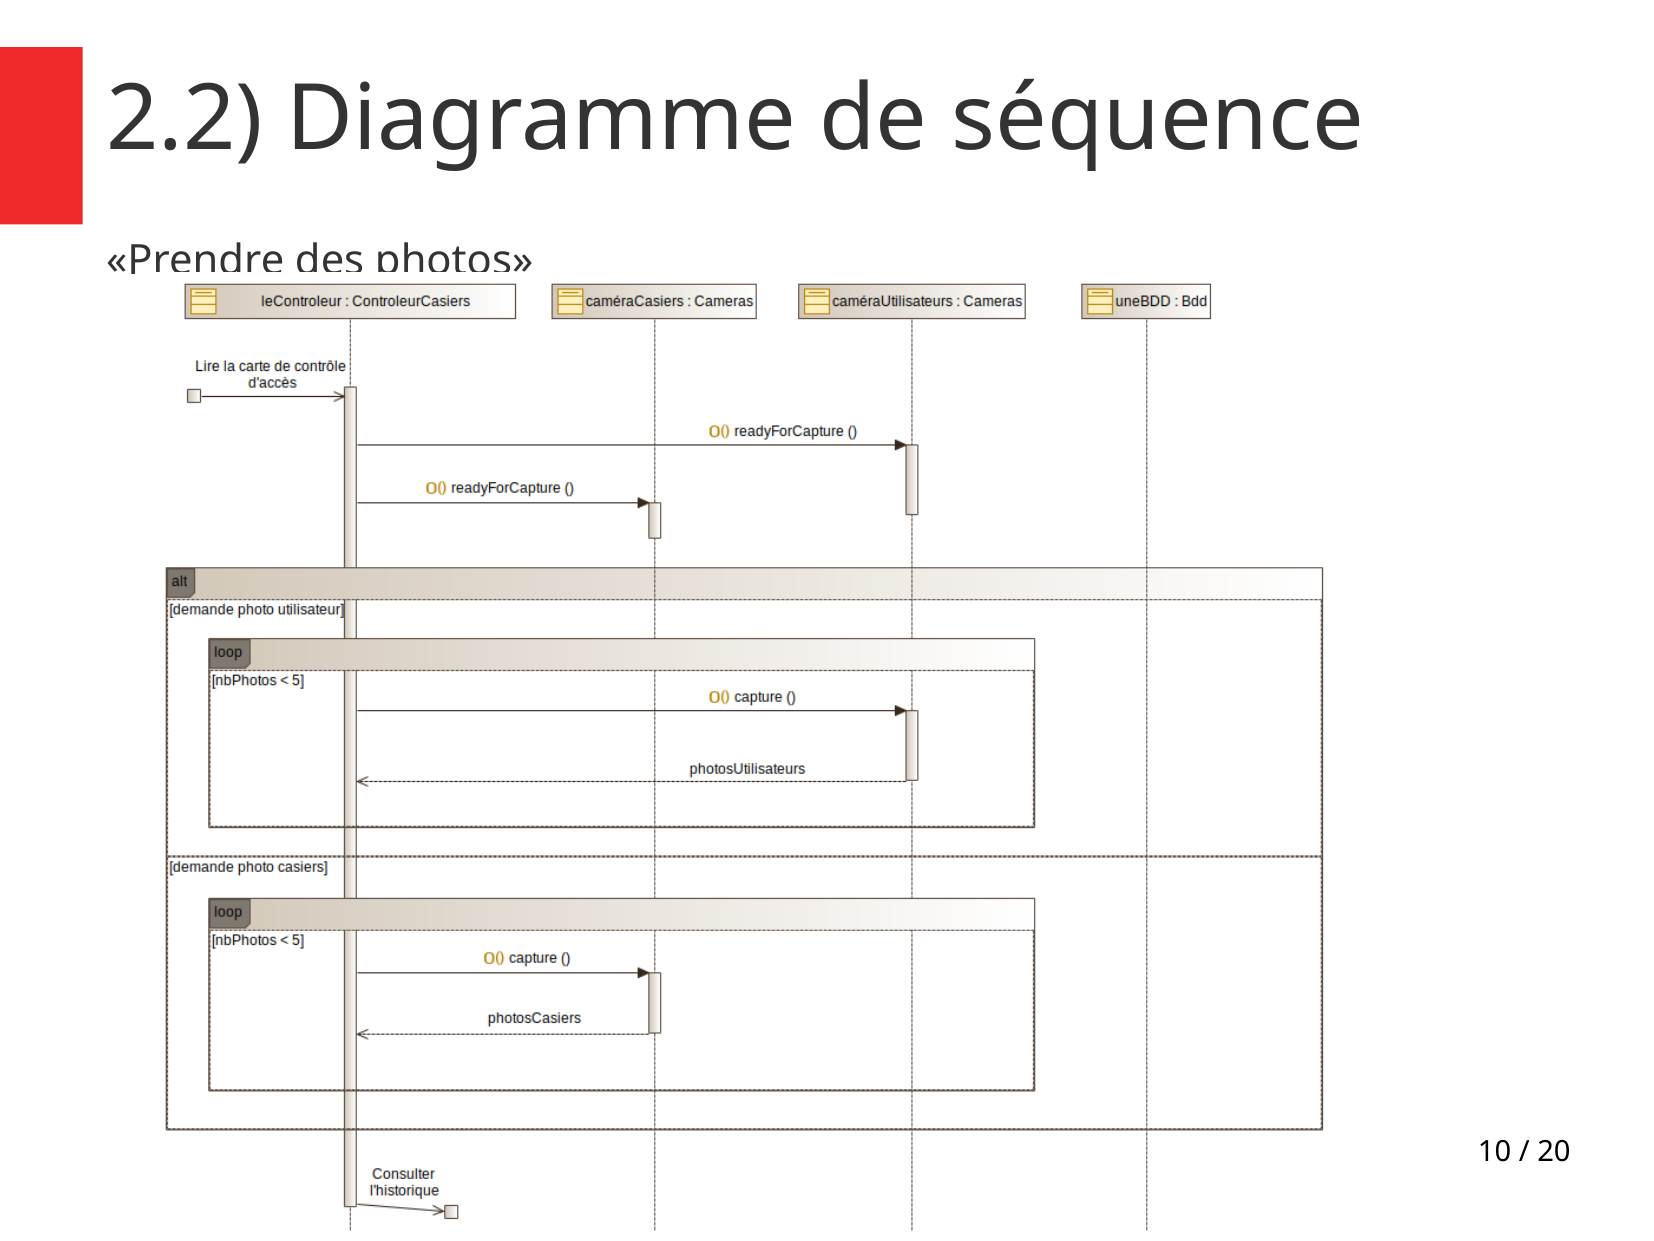

# 2.2) Diagramme de séquence «Prendre des photos»
10